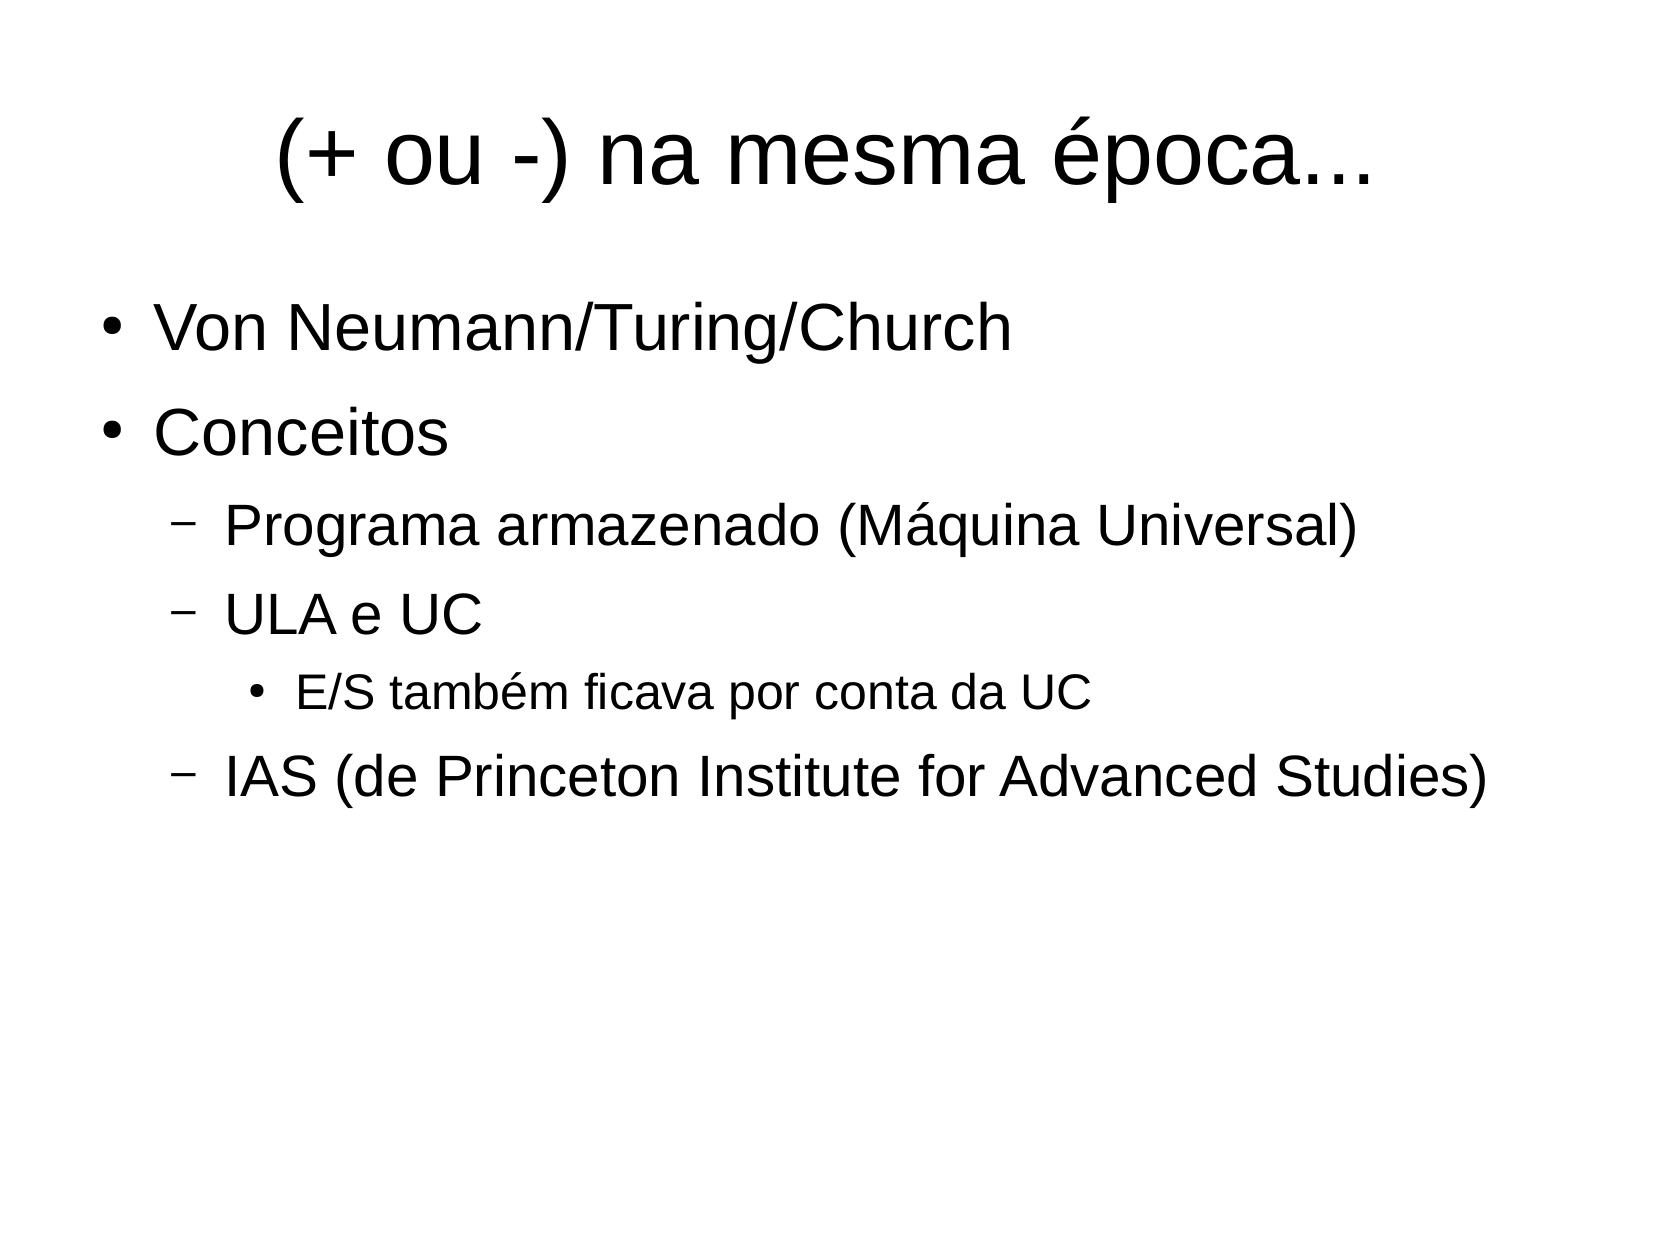

# (+ ou -) na mesma época...
Von Neumann/Turing/Church
Conceitos
Programa armazenado (Máquina Universal)
ULA e UC
E/S também ficava por conta da UC
IAS (de Princeton Institute for Advanced Studies)